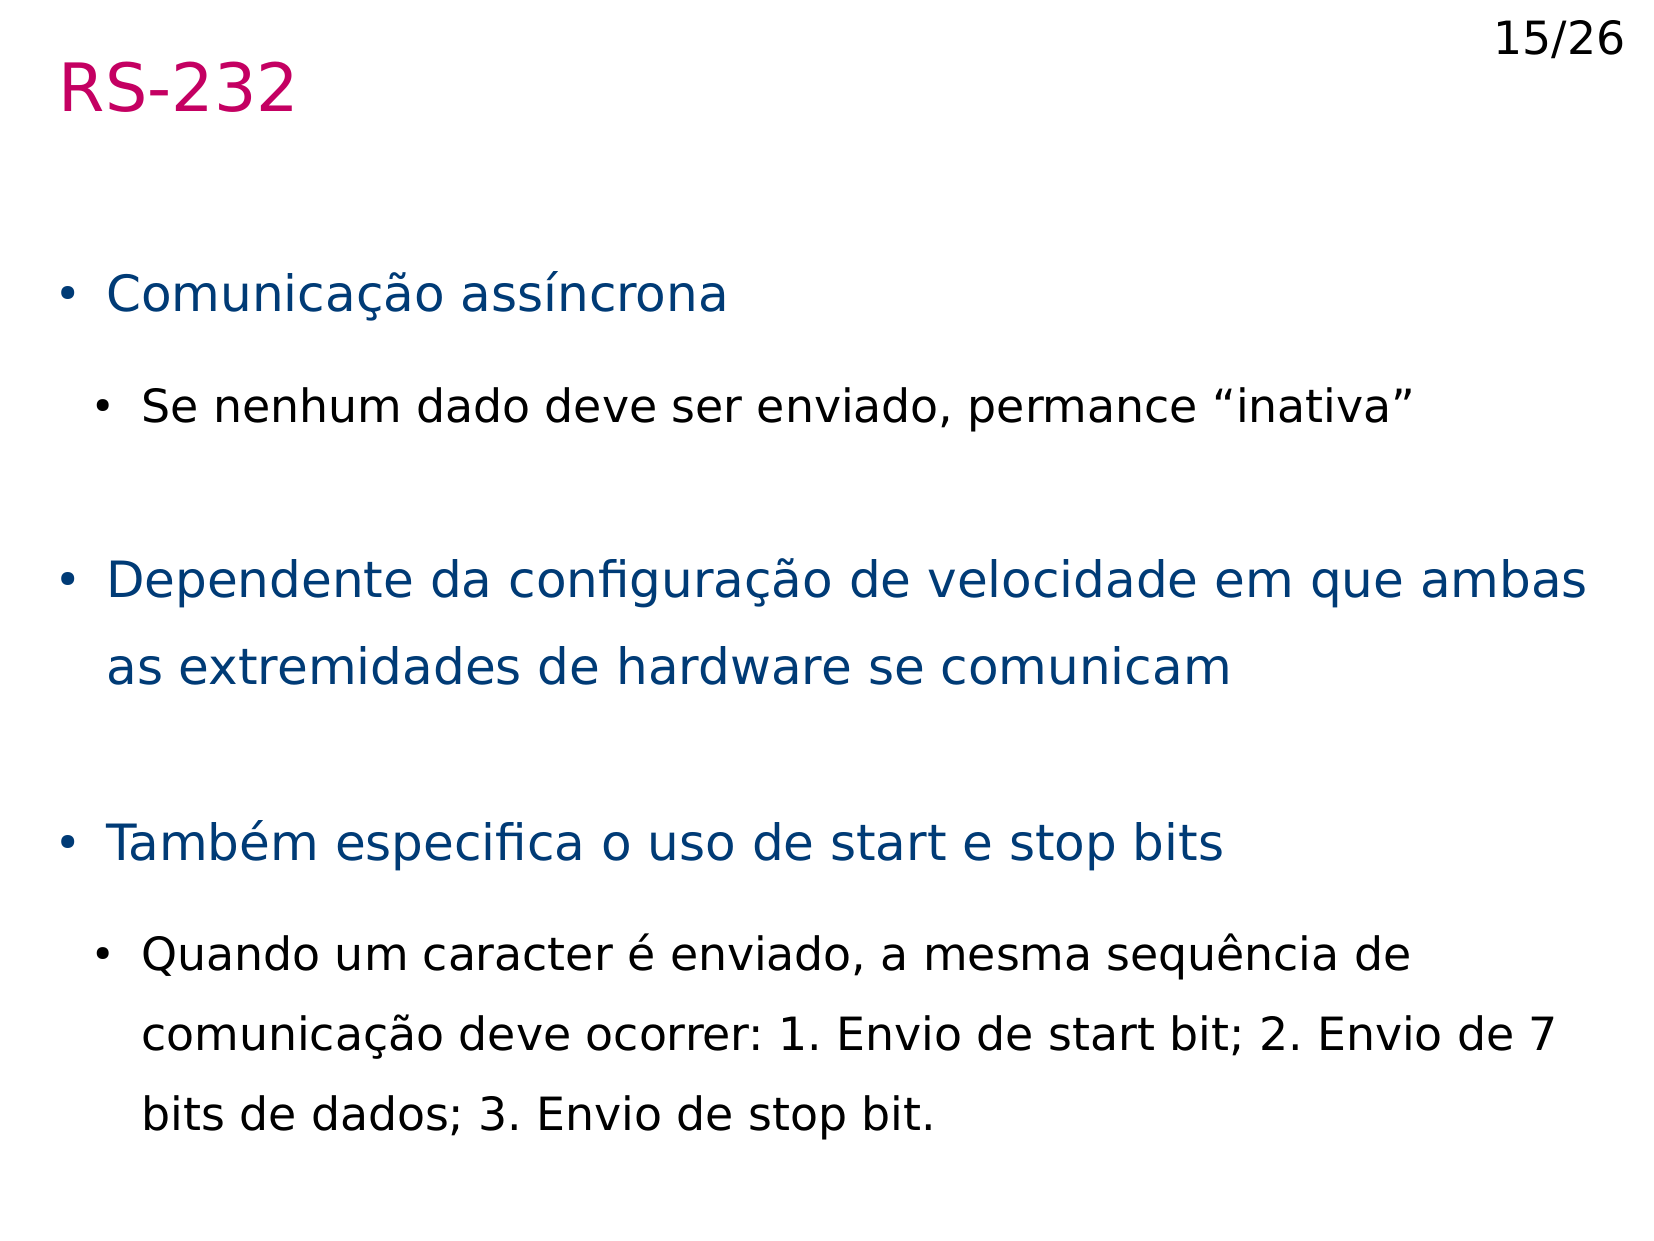

15
# RS-232
Comunicação assíncrona
Se nenhum dado deve ser enviado, permance “inativa”
Dependente da configuração de velocidade em que ambas as extremidades de hardware se comunicam
Também especifica o uso de start e stop bits
Quando um caracter é enviado, a mesma sequência de comunicação deve ocorrer: 1. Envio de start bit; 2. Envio de 7 bits de dados; 3. Envio de stop bit.